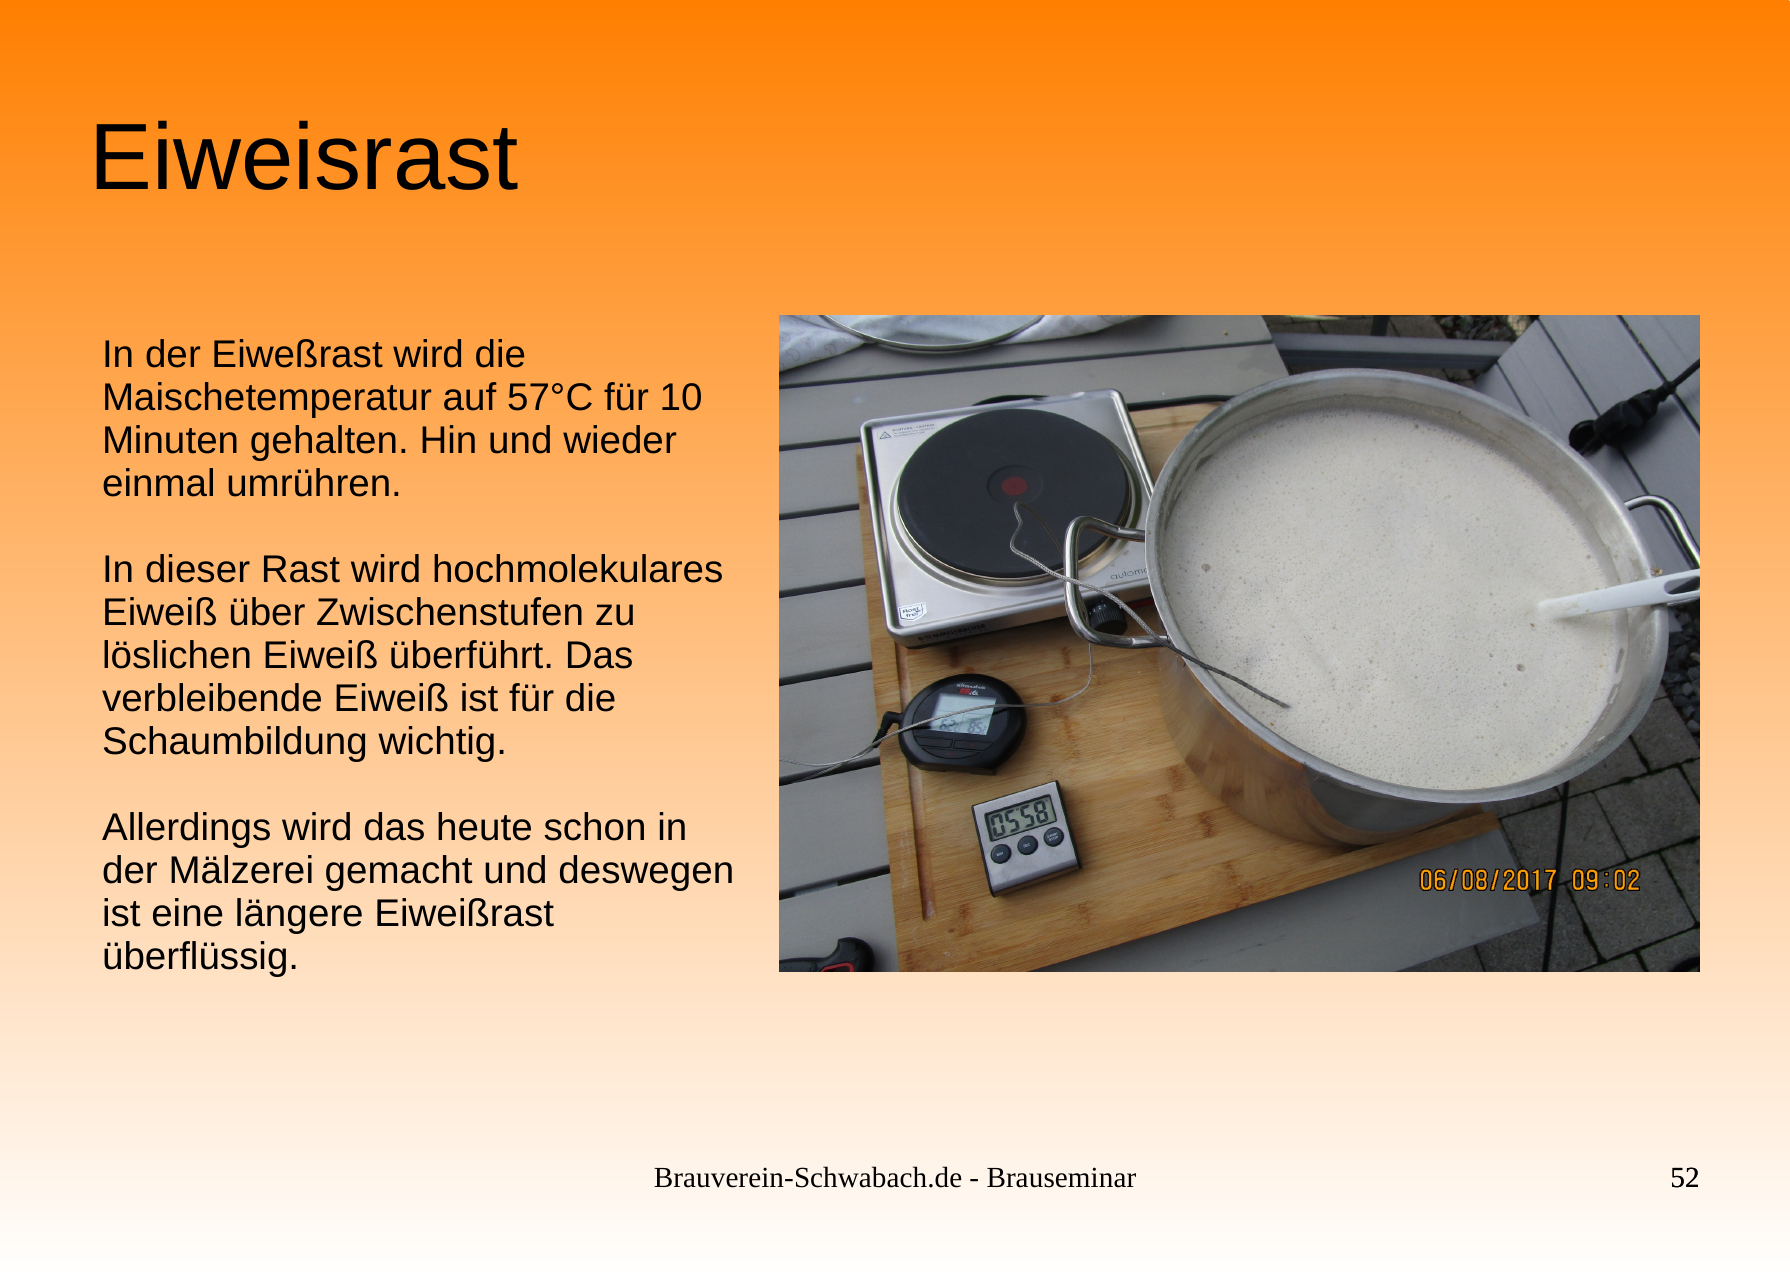

# Eiweisrast
In der Eiweßrast wird die Maischetemperatur auf 57°C für 10 Minuten gehalten. Hin und wieder einmal umrühren.
In dieser Rast wird hochmolekulares Eiweiß über Zwischenstufen zu löslichen Eiweiß überführt. Das verbleibende Eiweiß ist für die Schaumbildung wichtig.
Allerdings wird das heute schon in der Mälzerei gemacht und deswegen ist eine längere Eiweißrast überflüssig.
Brauverein-Schwabach.de - Brauseminar
52